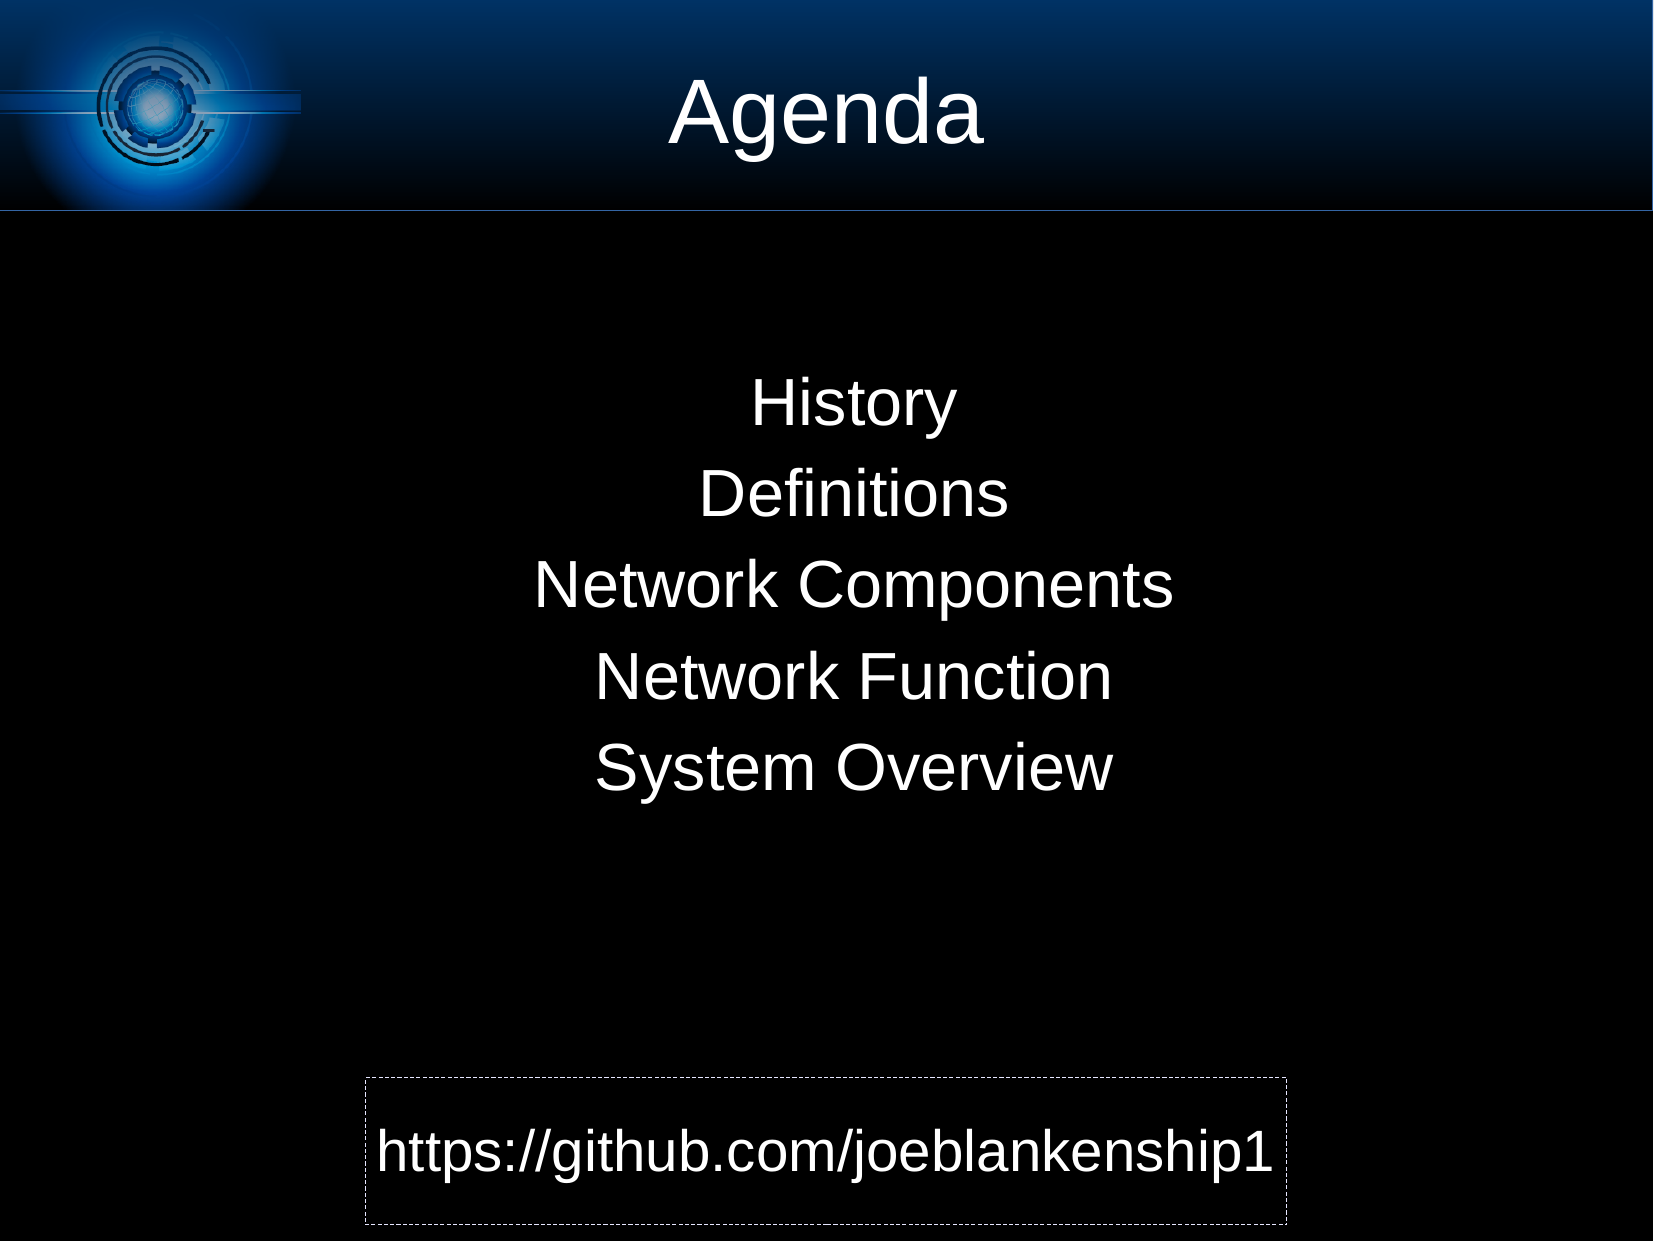

# Agenda
History
Definitions
Network Components
Network Function
System Overview
https://github.com/joeblankenship1